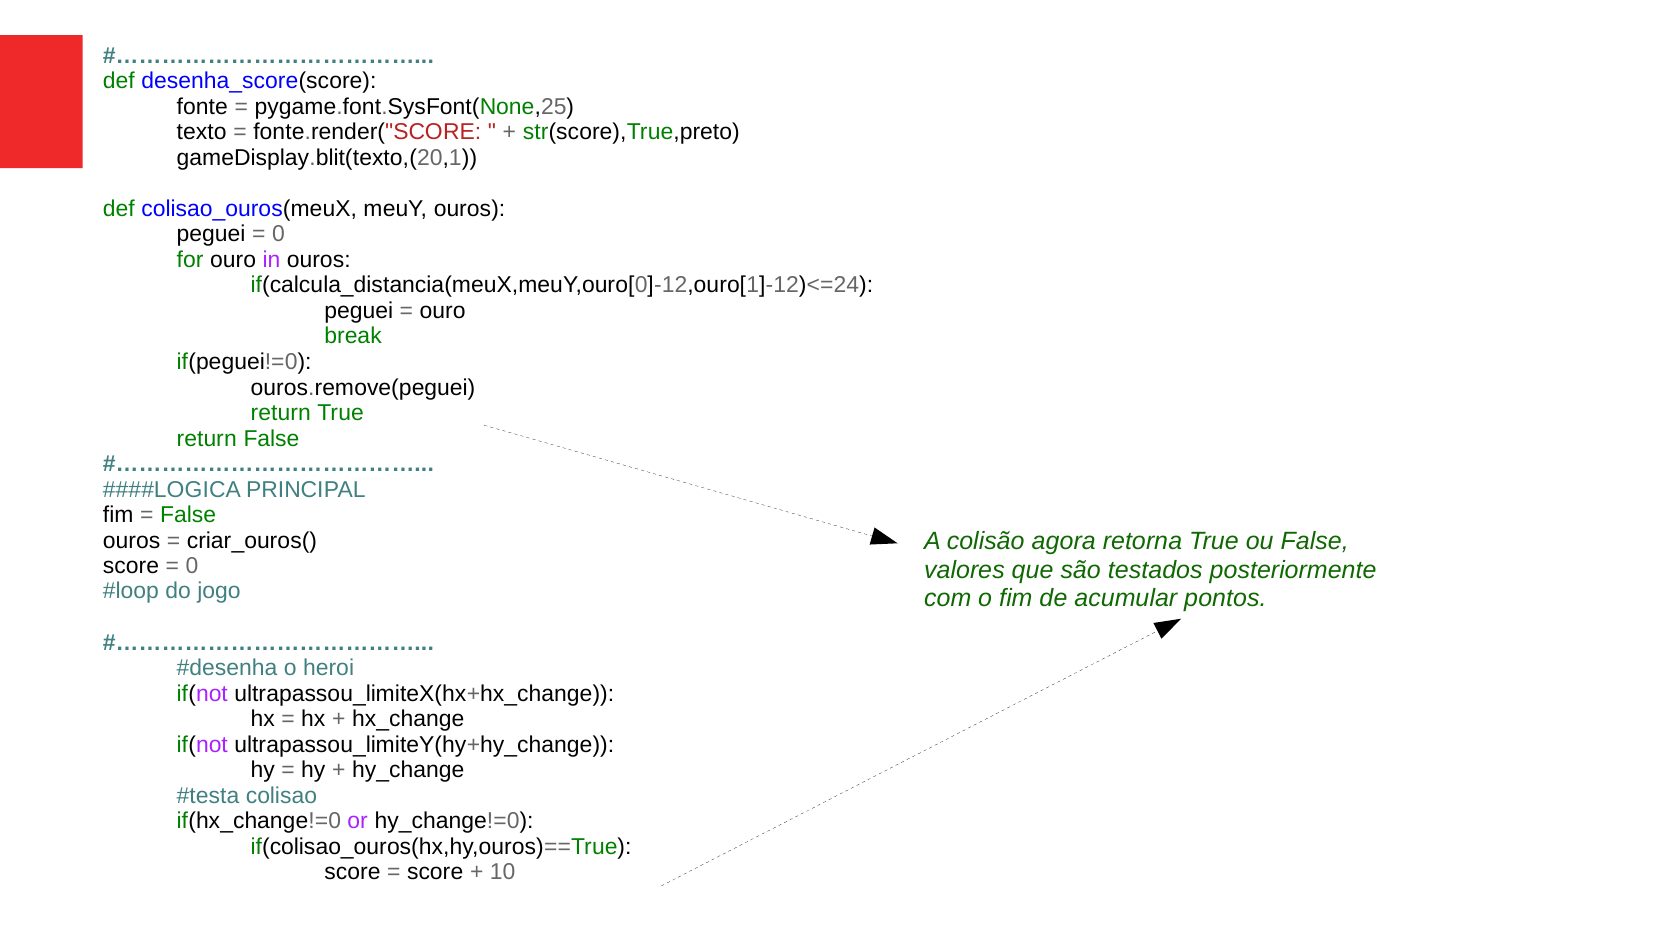

#…………………………………...
def desenha_score(score):
	fonte = pygame.font.SysFont(None,25)
	texto = fonte.render("SCORE: " + str(score),True,preto)
	gameDisplay.blit(texto,(20,1))
def colisao_ouros(meuX, meuY, ouros):
	peguei = 0
	for ouro in ouros:
		if(calcula_distancia(meuX,meuY,ouro[0]-12,ouro[1]-12)<=24):
			peguei = ouro
			break
	if(peguei!=0):
		ouros.remove(peguei)
		return True
	return False
#…………………………………...
####LOGICA PRINCIPAL
fim = False
ouros = criar_ouros()
score = 0
#loop do jogo
#…………………………………...
	#desenha o heroi
	if(not ultrapassou_limiteX(hx+hx_change)):
		hx = hx + hx_change
	if(not ultrapassou_limiteY(hy+hy_change)):
		hy = hy + hy_change
	#testa colisao
	if(hx_change!=0 or hy_change!=0):
		if(colisao_ouros(hx,hy,ouros)==True):
			score = score + 10
A colisão agora retorna True ou False, valores que são testados posteriormente com o fim de acumular pontos.